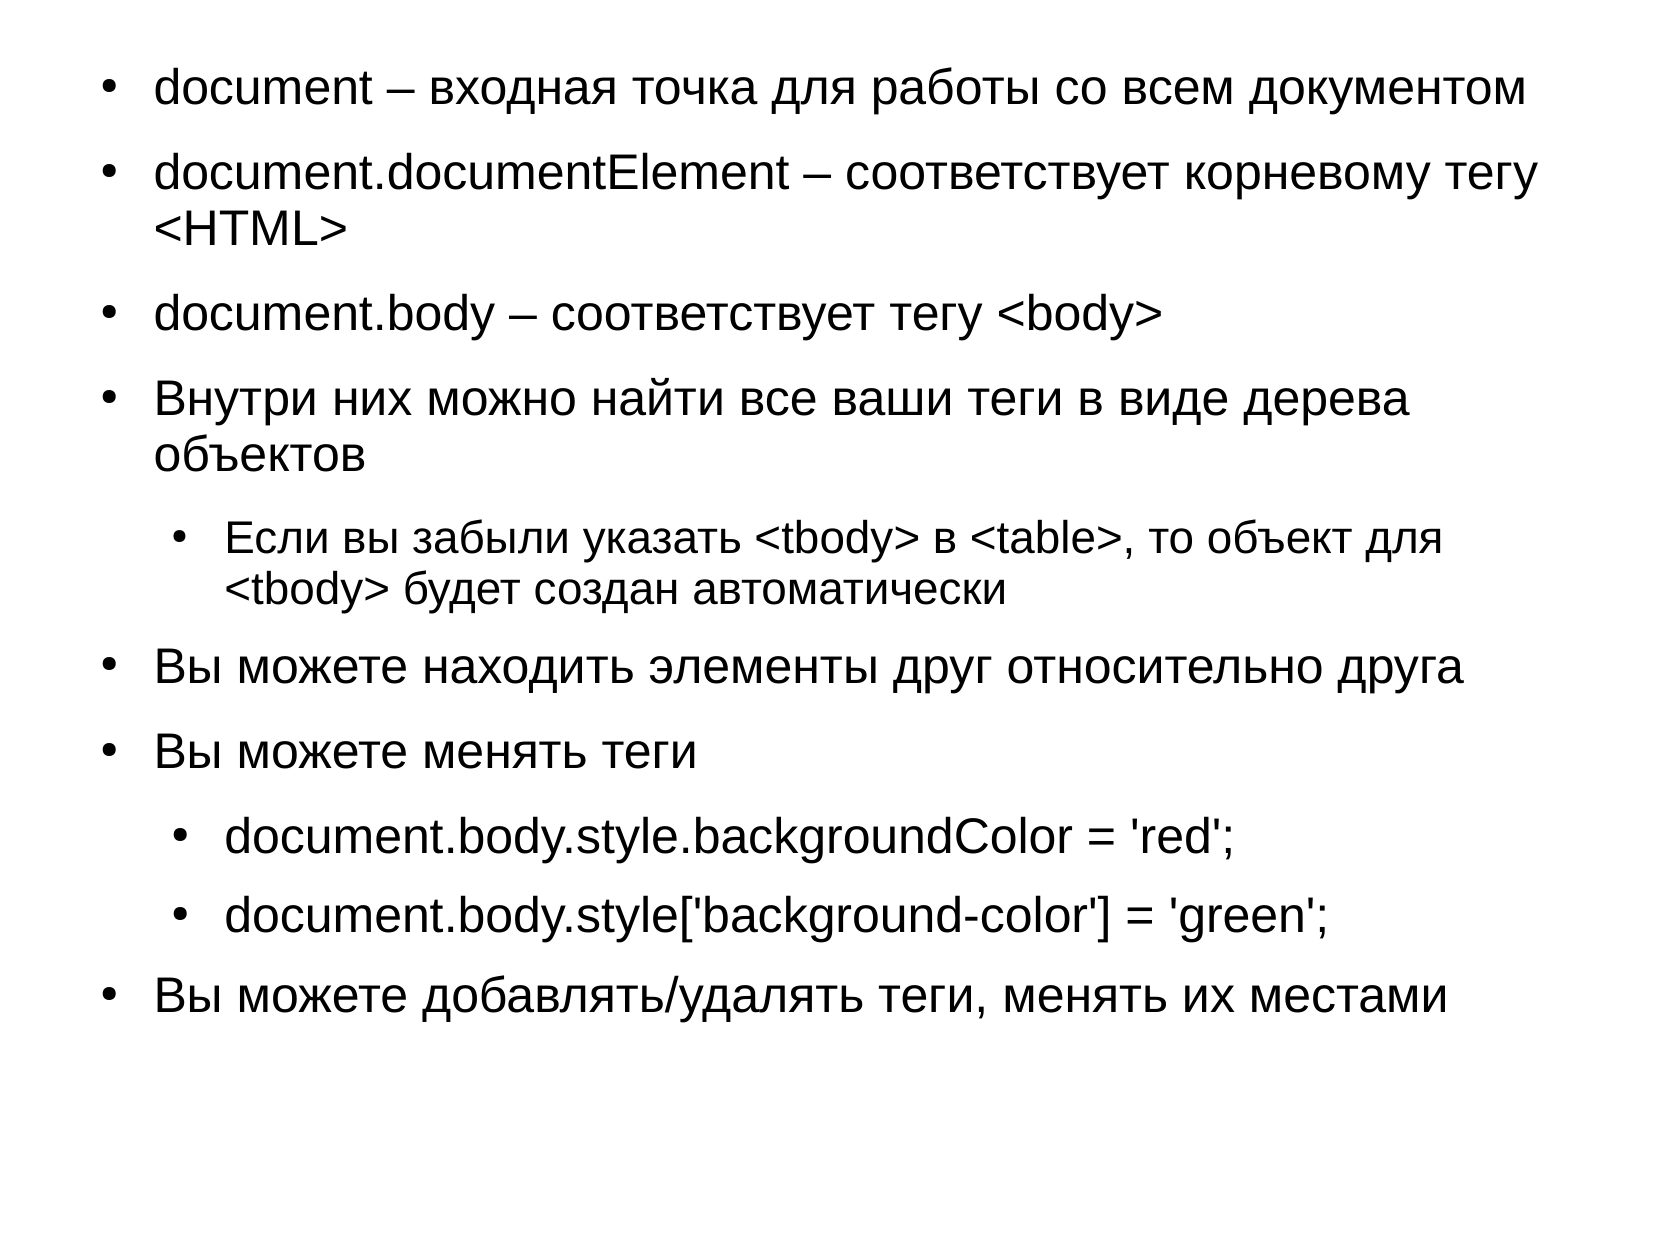

# document – входная точка для работы со всем документом
document.documentElement – соответствует корневому тегу <HTML>
document.body – соответствует тегу <body>
Внутри них можно найти все ваши теги в виде дерева объектов
Если вы забыли указать <tbody> в <table>, то объект для <tbody> будет создан автоматически
Вы можете находить элементы друг относительно друга
Вы можете менять теги
document.body.style.backgroundColor = 'red';
document.body.style['background-color'] = 'green';
Вы можете добавлять/удалять теги, менять их местами